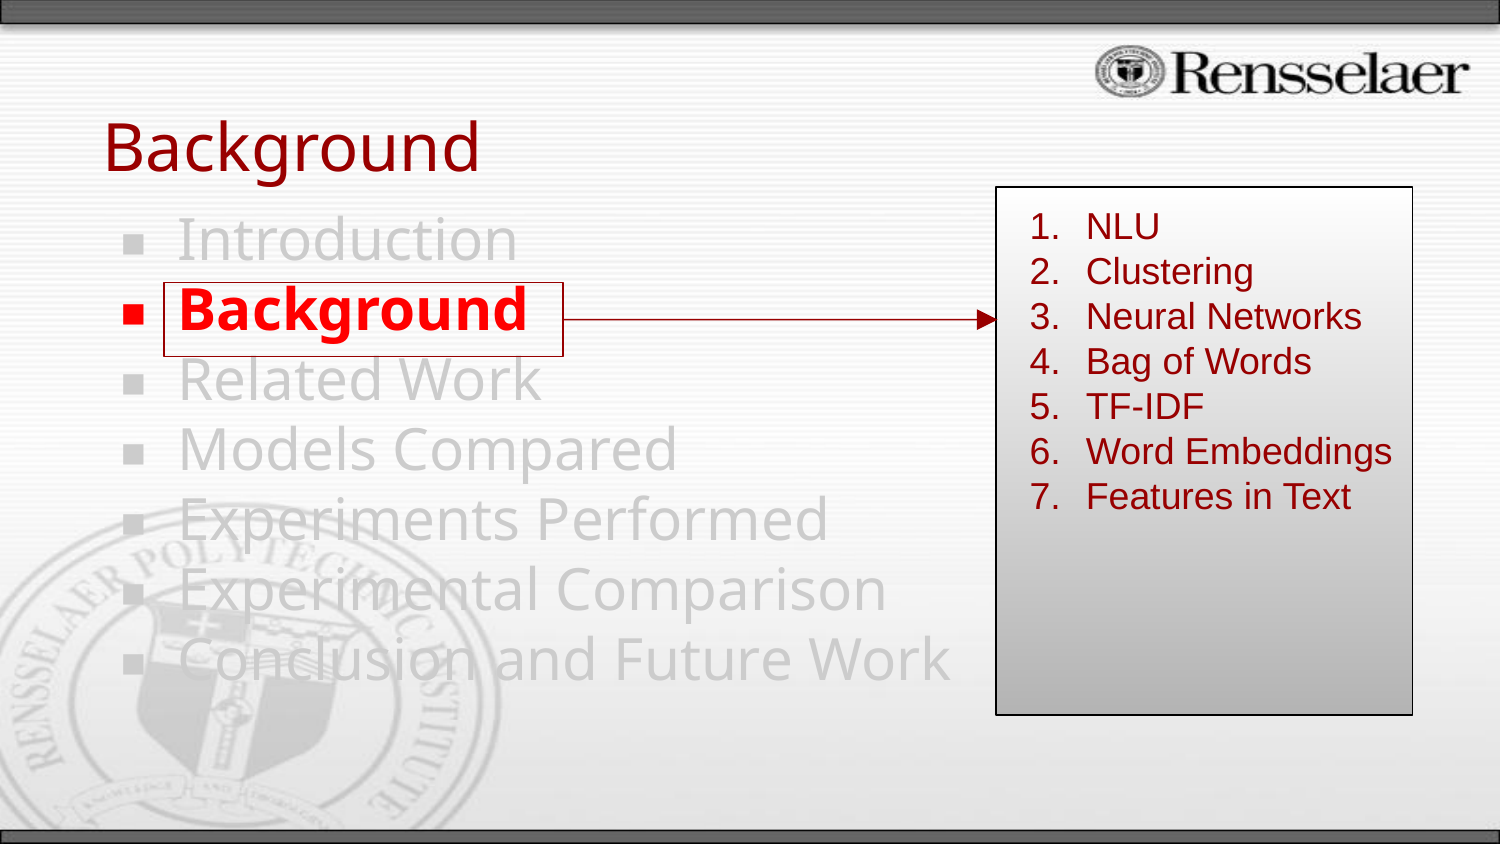

# Background
Introduction
Background
Related Work
Models Compared
Experiments Performed
Experimental Comparison
Conclusion and Future Work
NLU
Clustering
Neural Networks
Bag of Words
TF-IDF
Word Embeddings
Features in Text